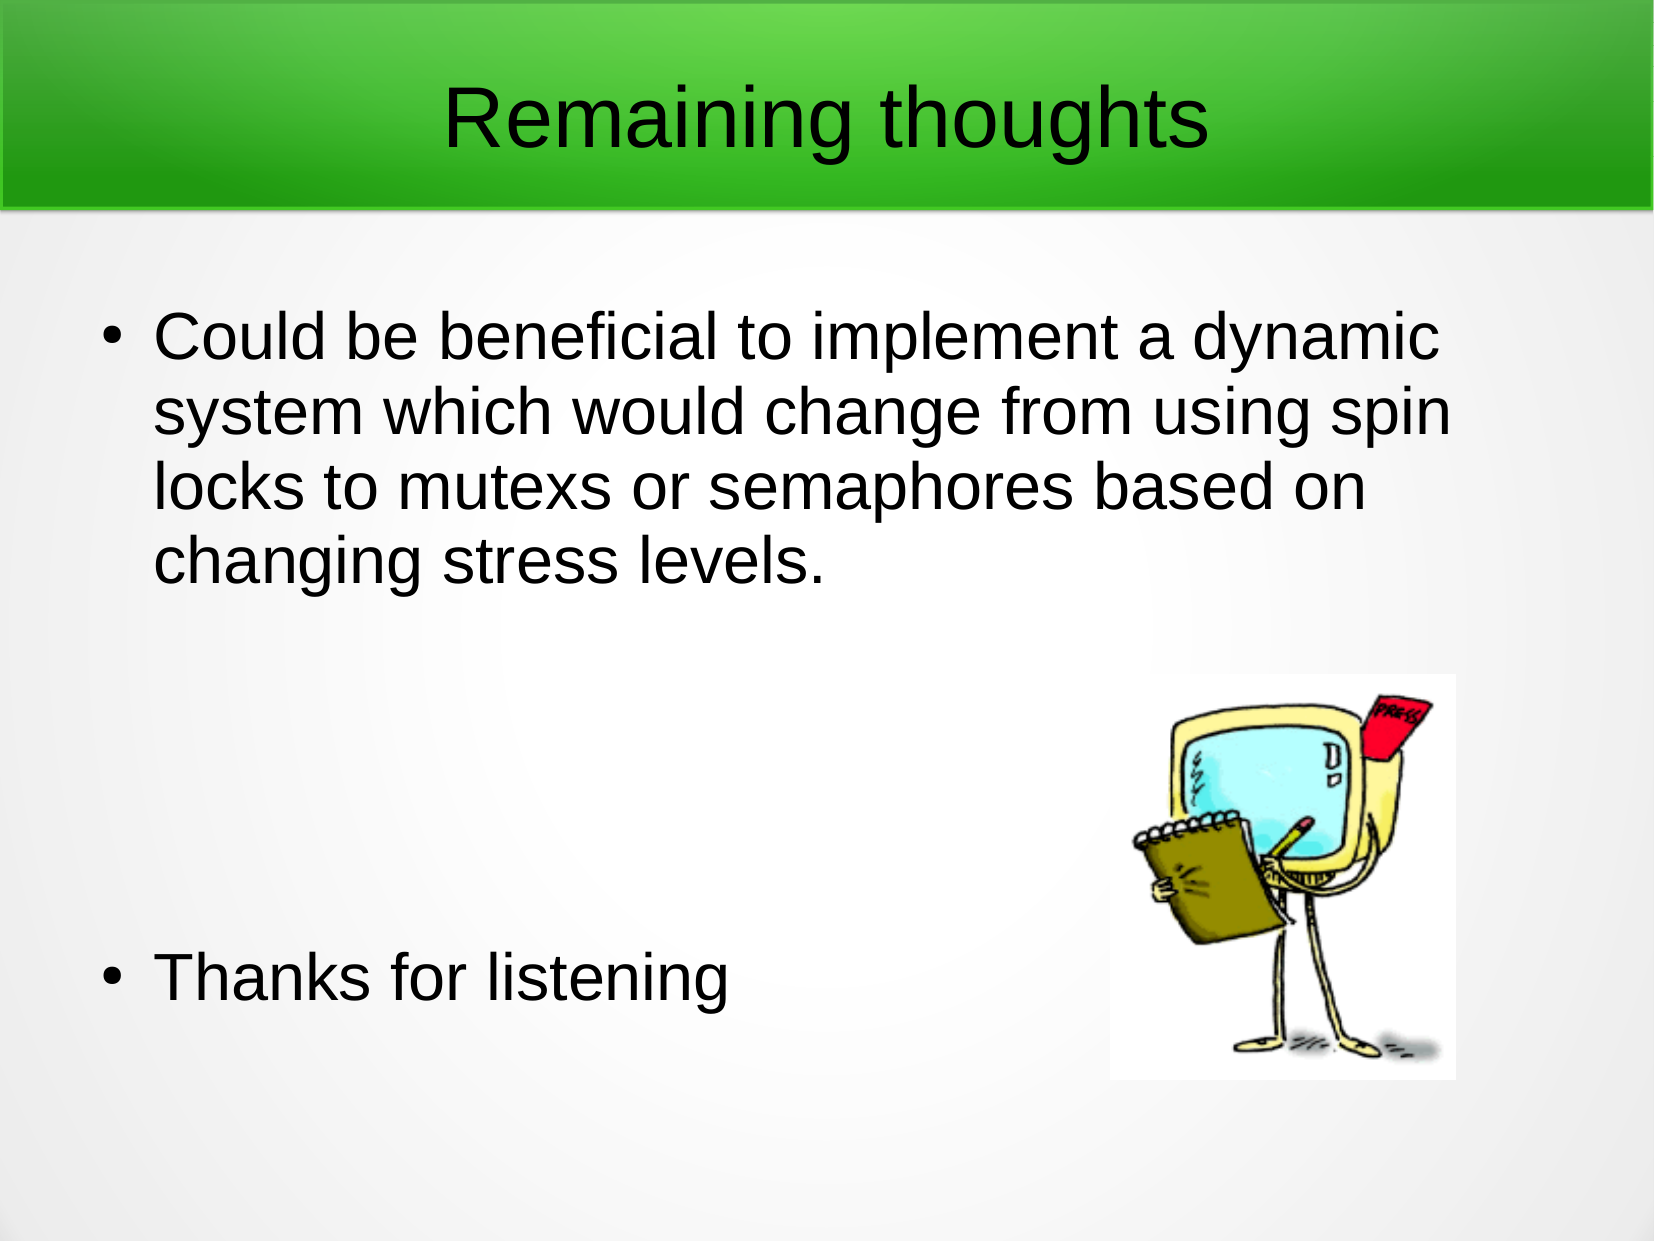

# Remaining thoughts
Could be beneficial to implement a dynamic system which would change from using spin locks to mutexs or semaphores based on changing stress levels.
Thanks for listening